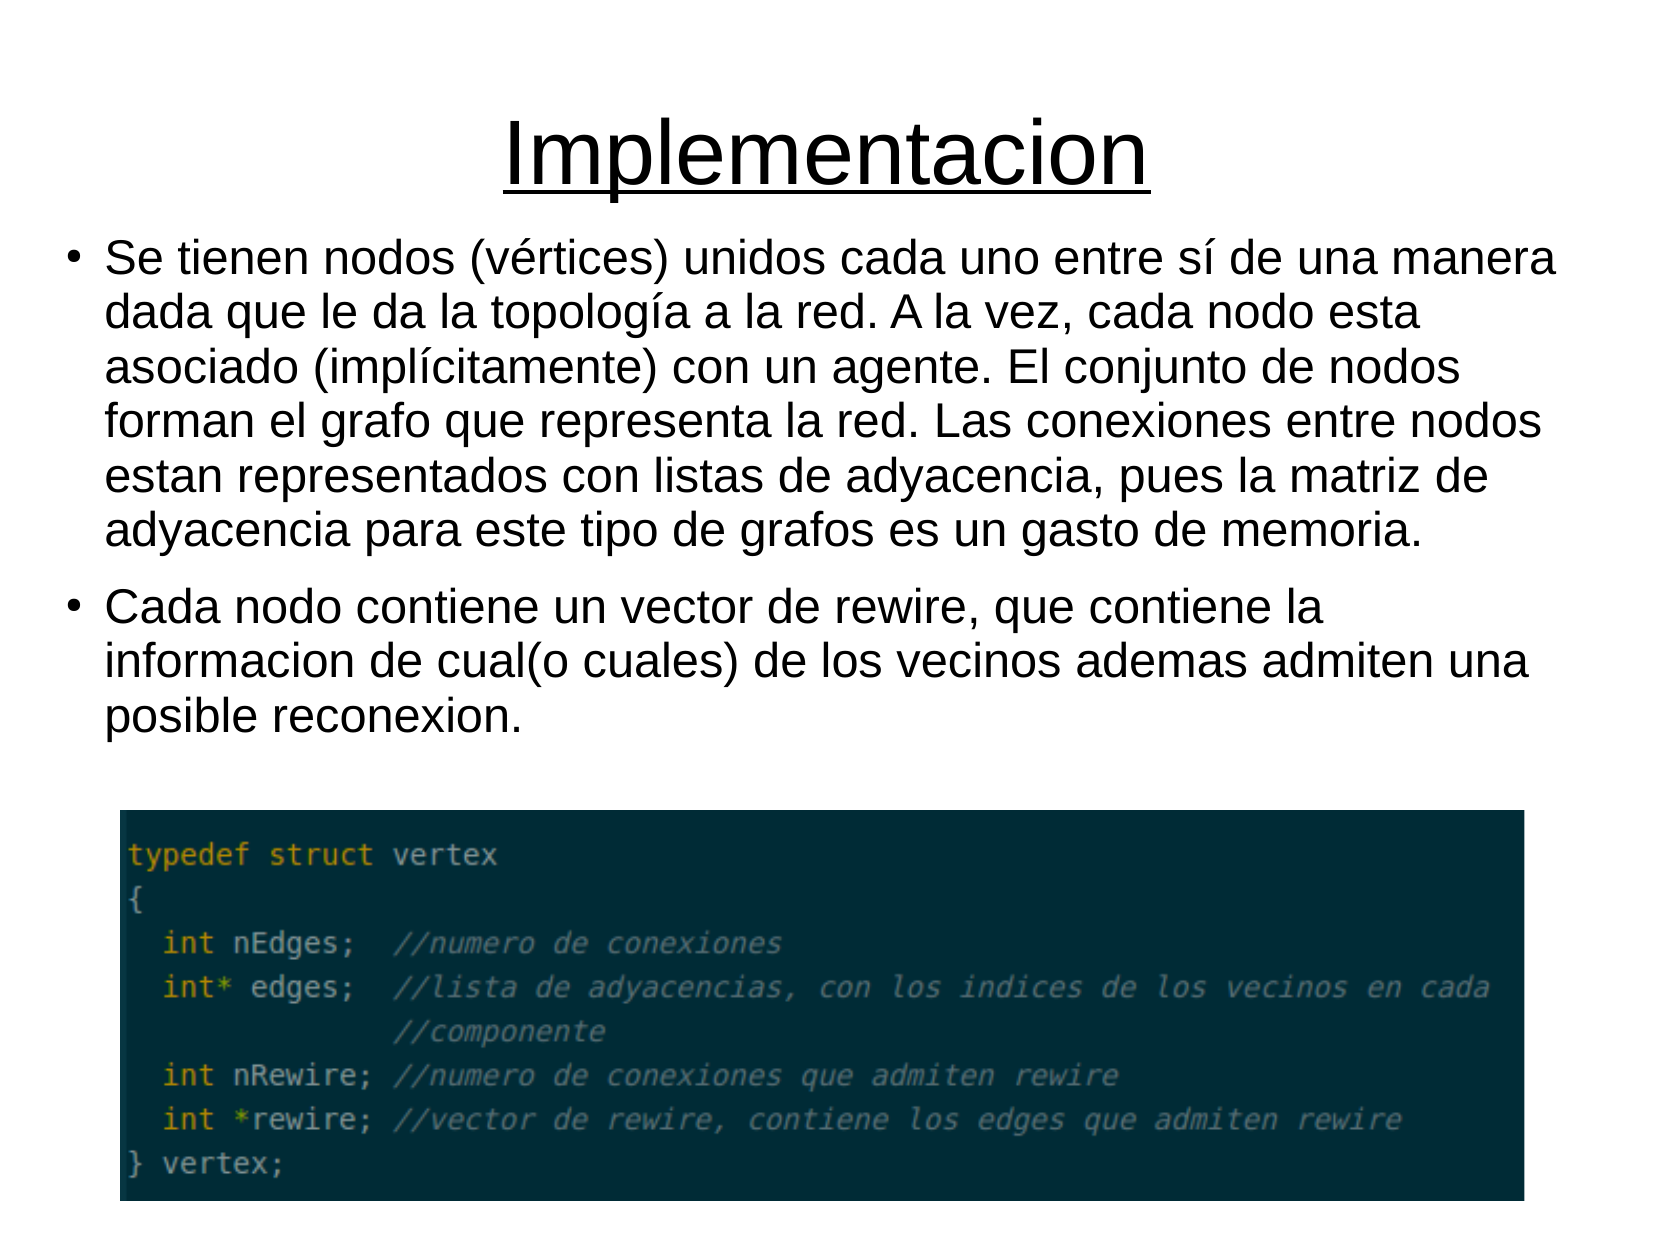

# Implementacion
Se tienen nodos (vértices) unidos cada uno entre sí de una manera dada que le da la topología a la red. A la vez, cada nodo esta asociado (implícitamente) con un agente. El conjunto de nodos forman el grafo que representa la red. Las conexiones entre nodos estan representados con listas de adyacencia, pues la matriz de adyacencia para este tipo de grafos es un gasto de memoria.
Cada nodo contiene un vector de rewire, que contiene la informacion de cual(o cuales) de los vecinos ademas admiten una posible reconexion.